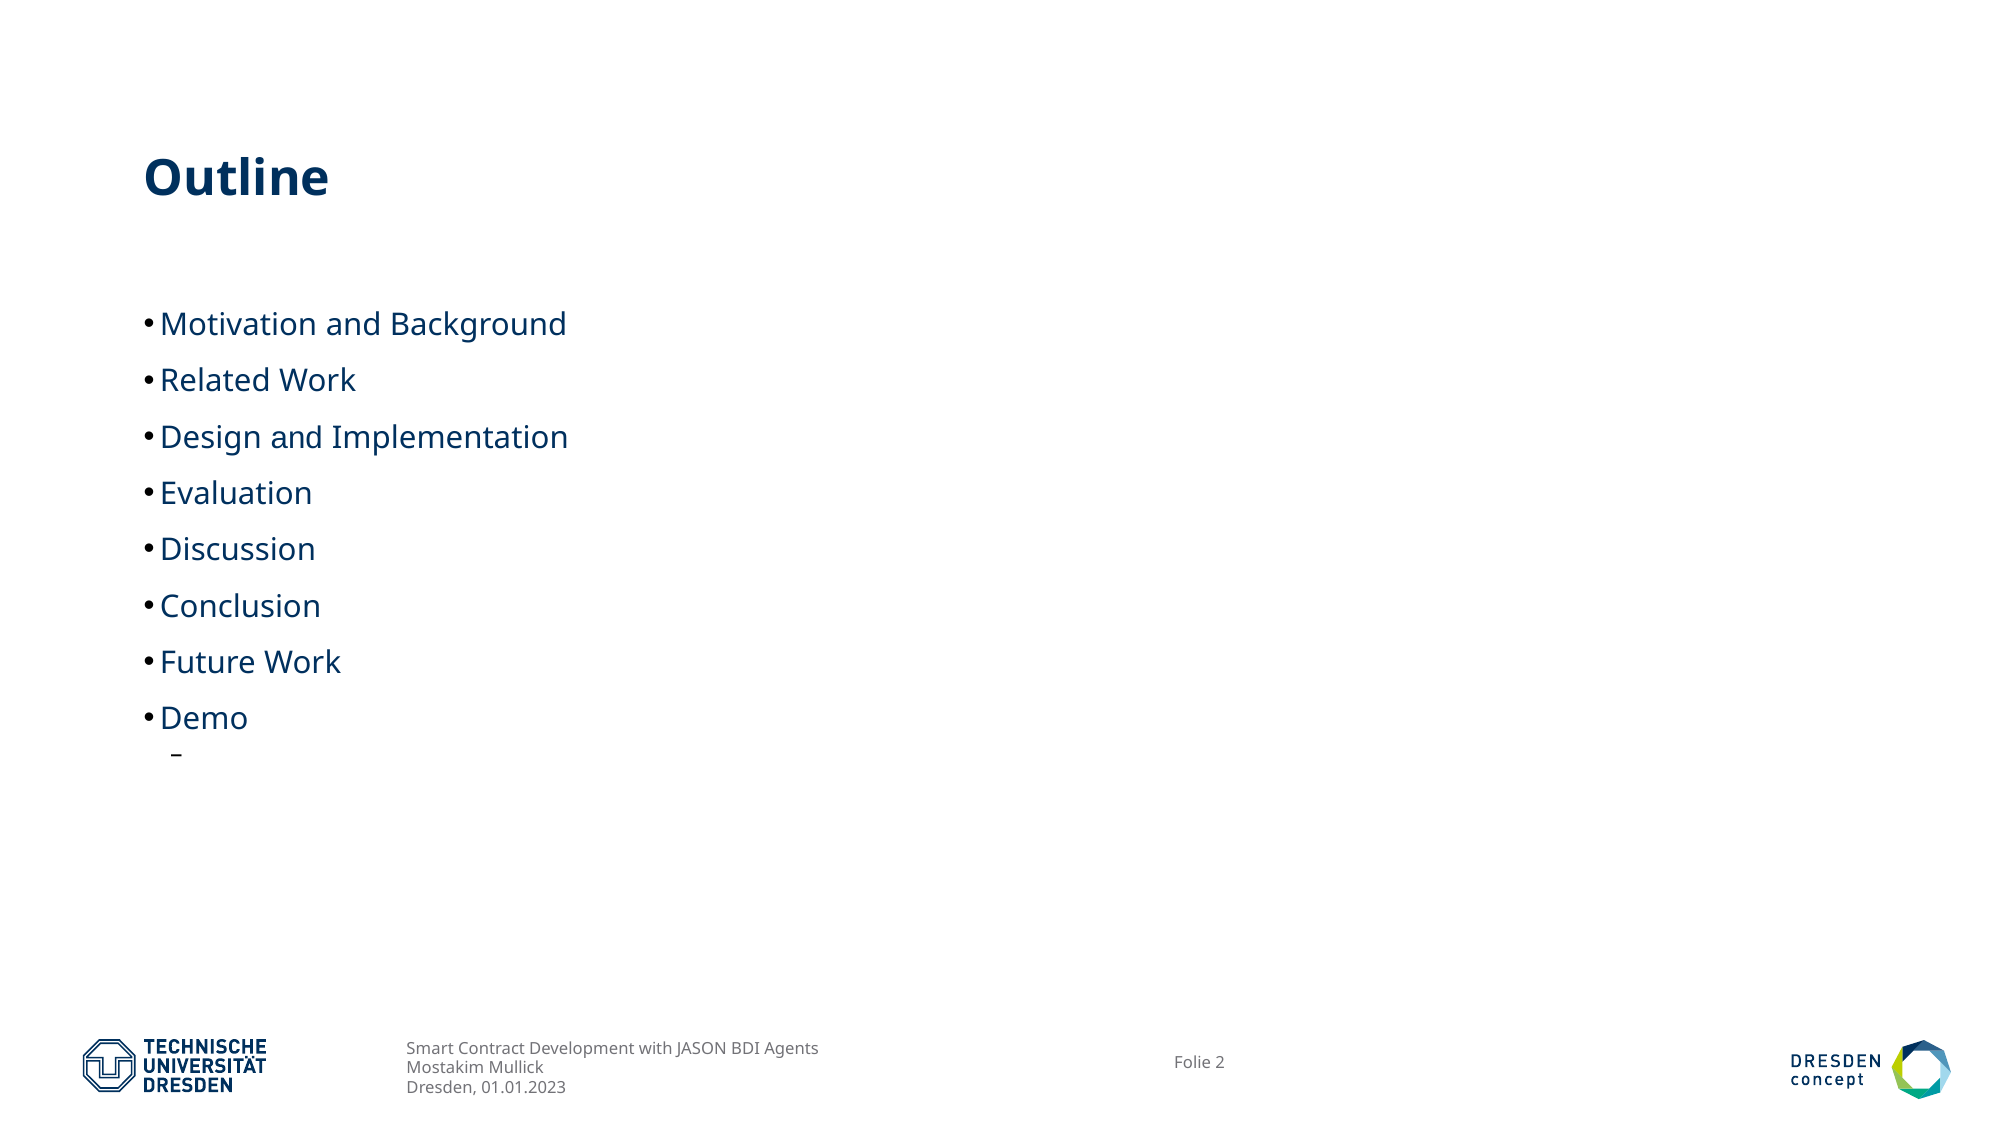

# Outline
 Motivation​ and Background
 Related Work
 Design​ and Implementation​
 Evaluation​
 Discussion
 Conclusion
 Future Work​​
 Demo​